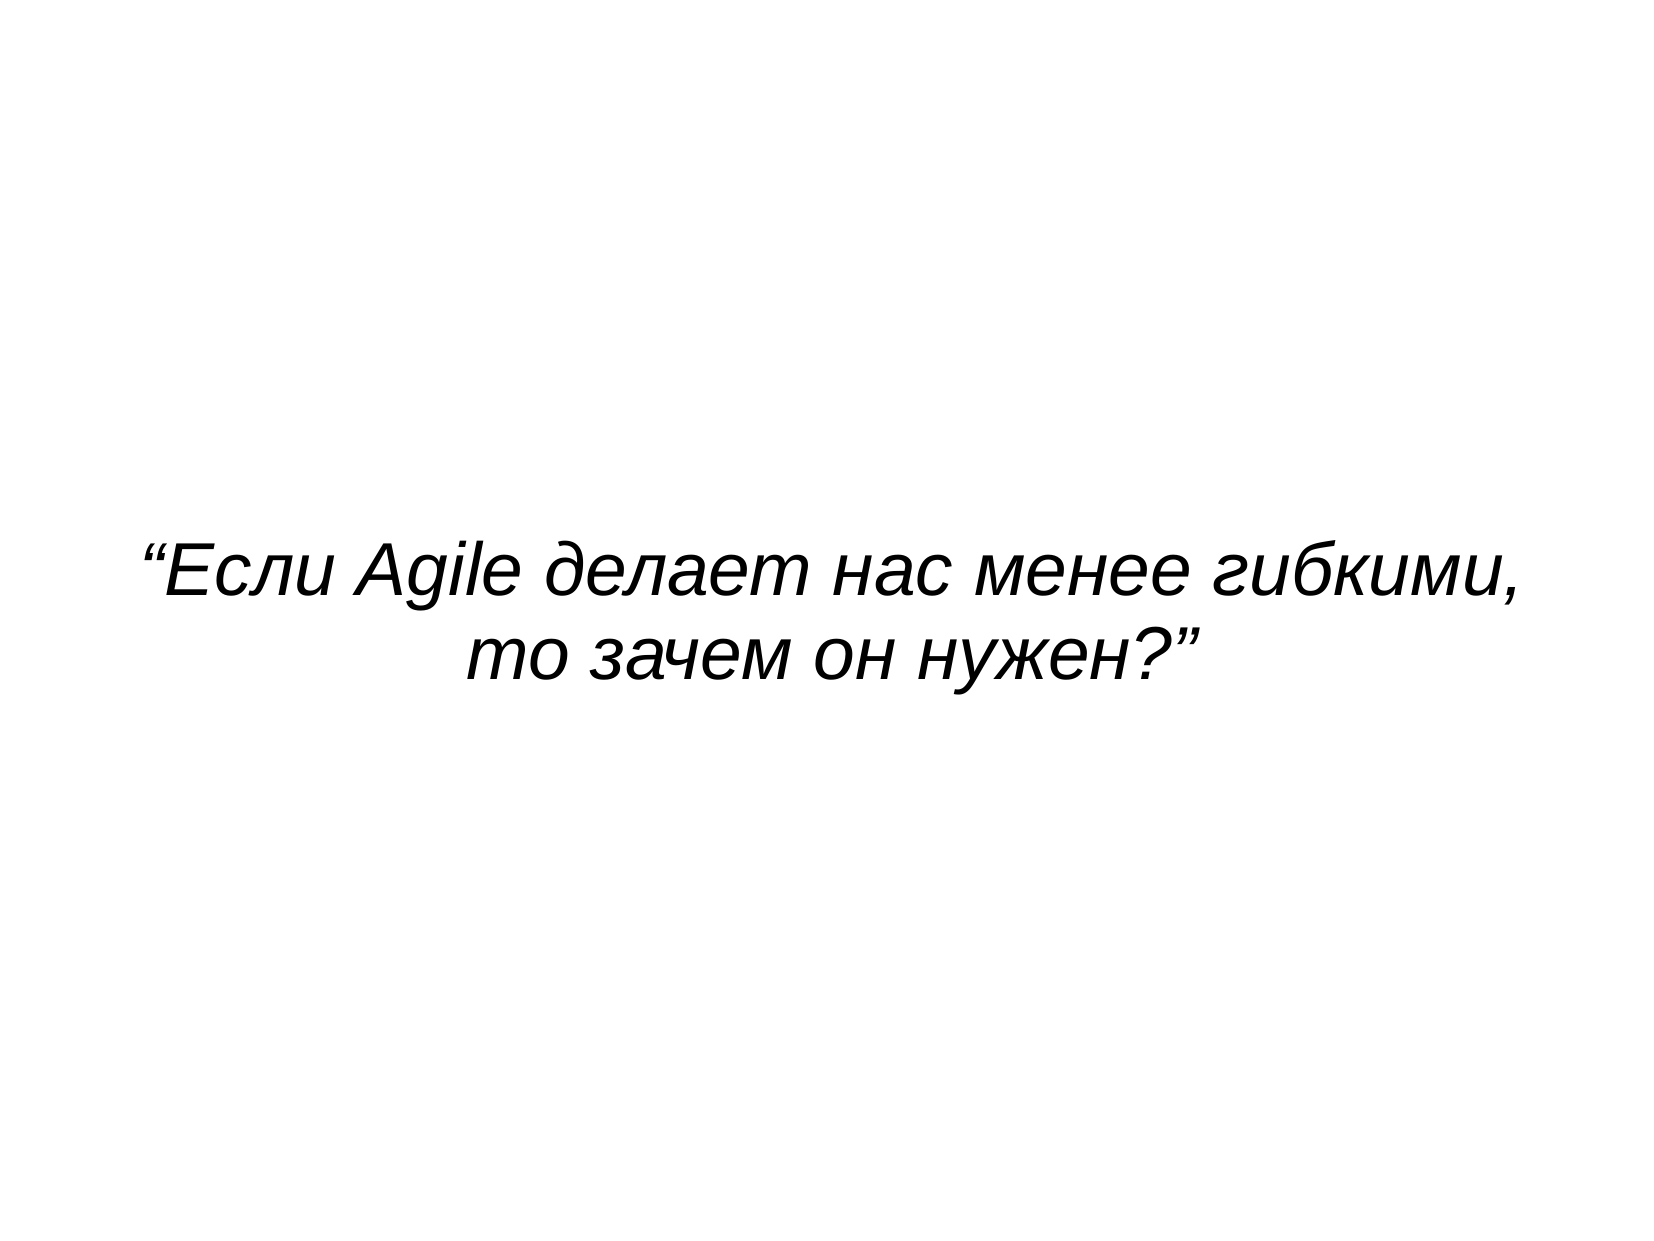

“Если Agile делает нас менее гибкими, то зачем он нужен?”